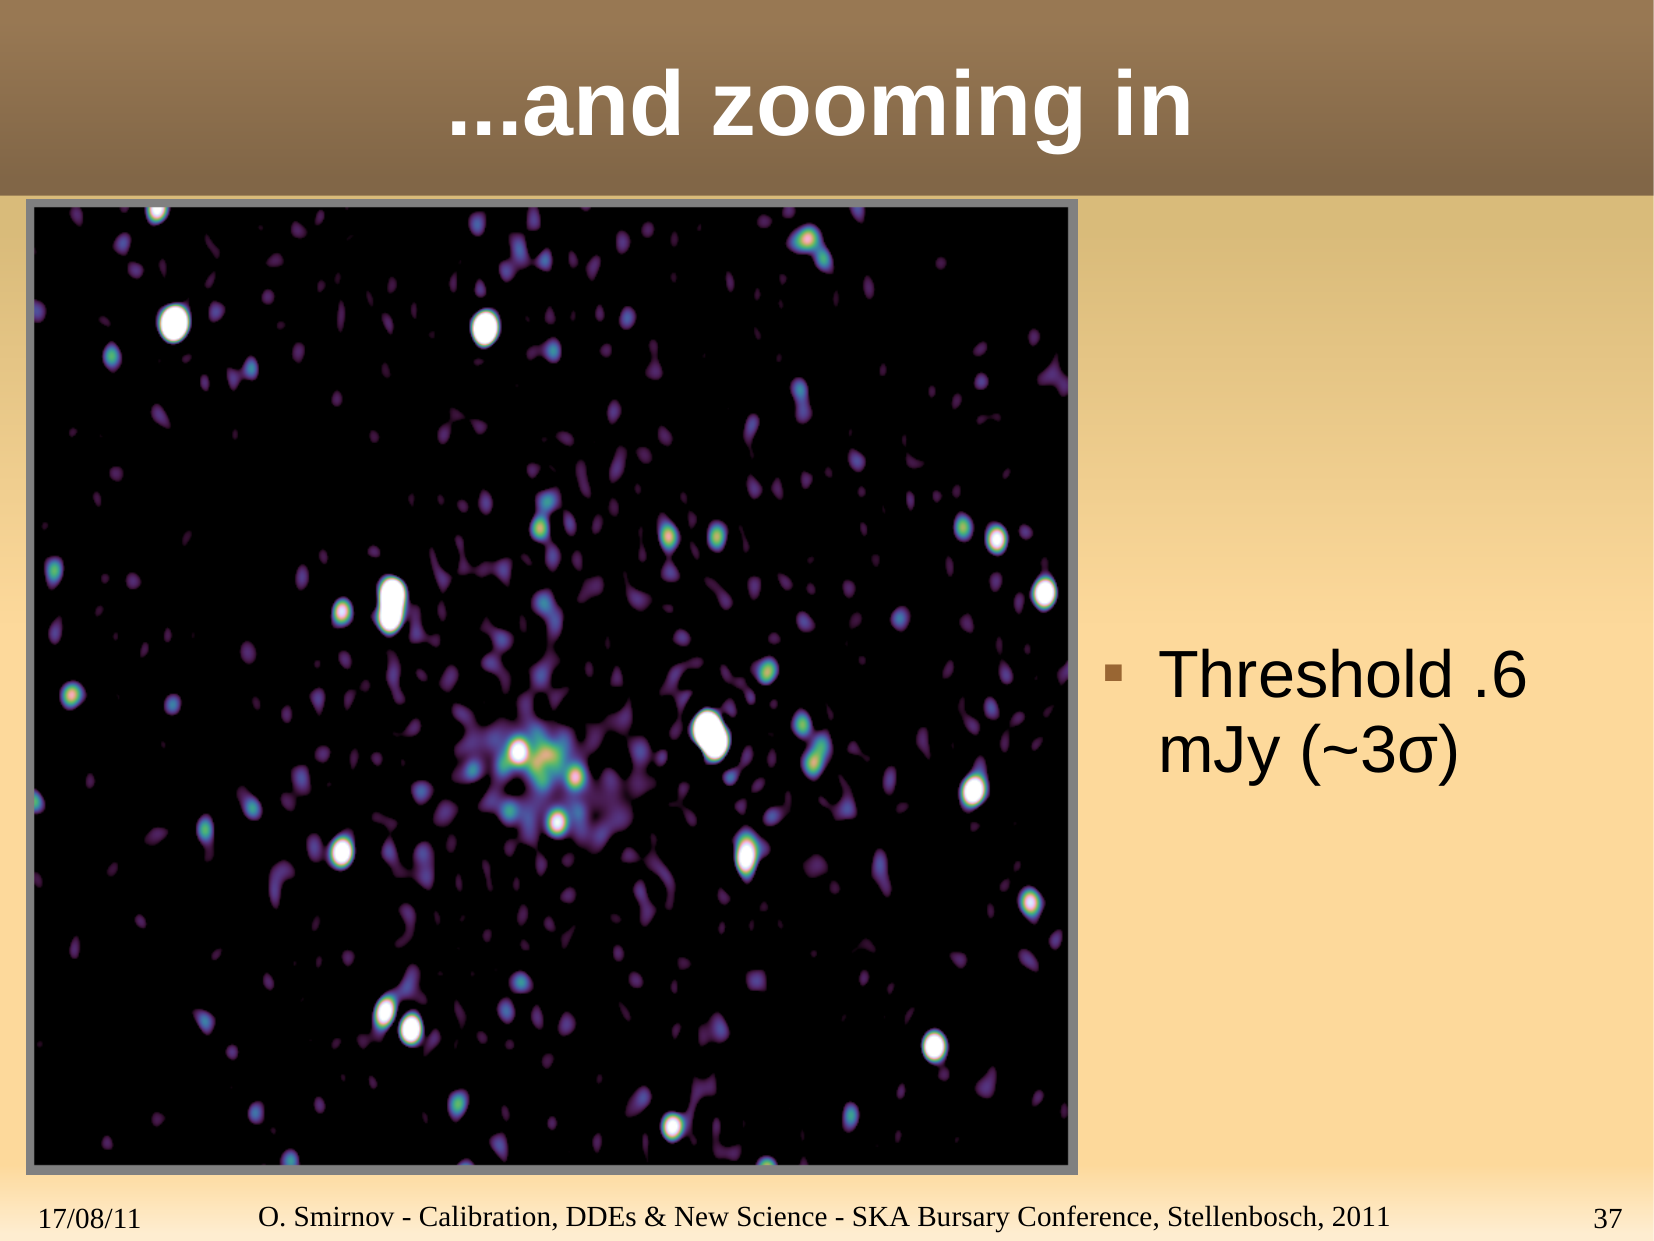

# ...and zooming in
Threshold .6 mJy (~3σ)
O. Smirnov - Calibration, DDEs & New Science - SKA Bursary Conference, Stellenbosch, 2011
17/08/11
37